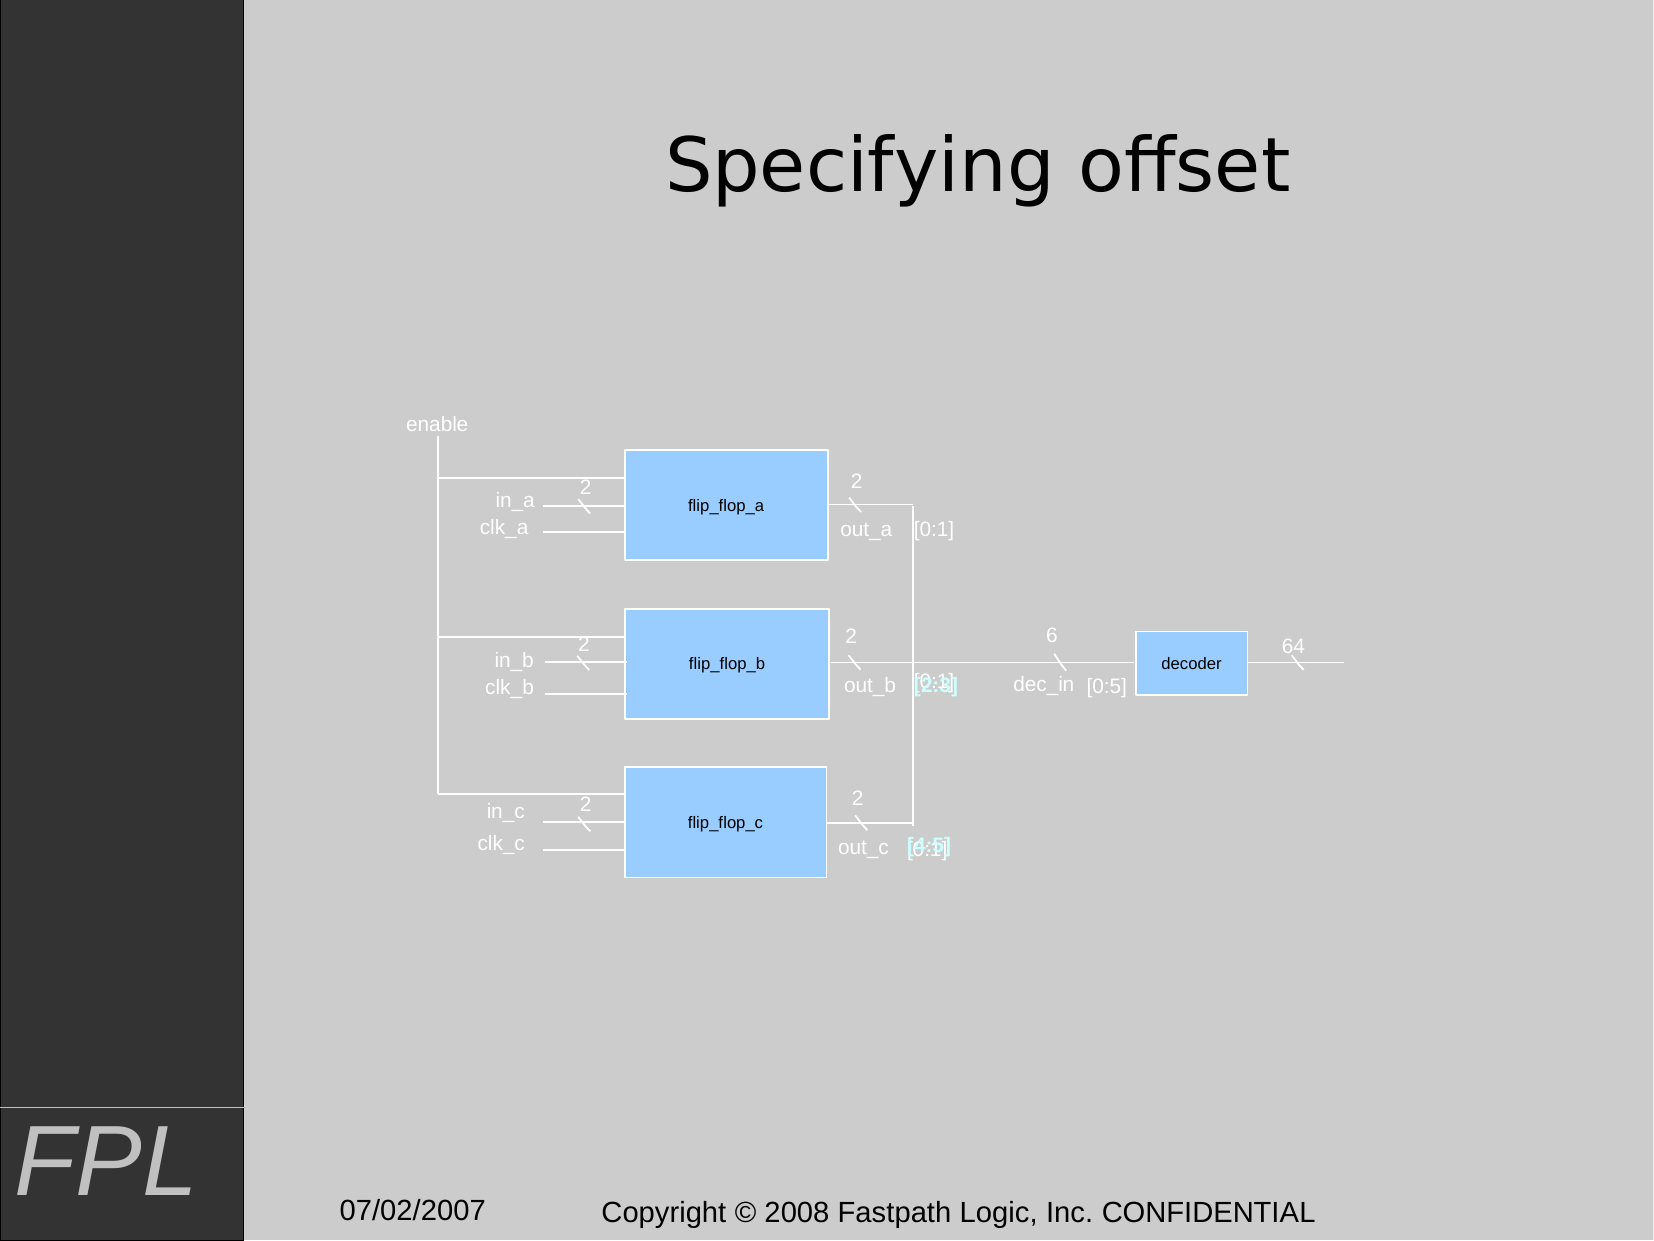

# Specifying offset
enable
flip_flop_a
2
2
in_a
clk_a
out_a
[0:1]
flip_flop_b
6
2
2
64
decoder
in_b
[0:1]
[2:3]
clk_b
dec_in
out_b
[0:5]
flip_flop_c
2
2
in_c
clk_c
[4:5]
out_c
[0:1]
07/02/2007
© 2007 FASTPATH LOGIC INC.